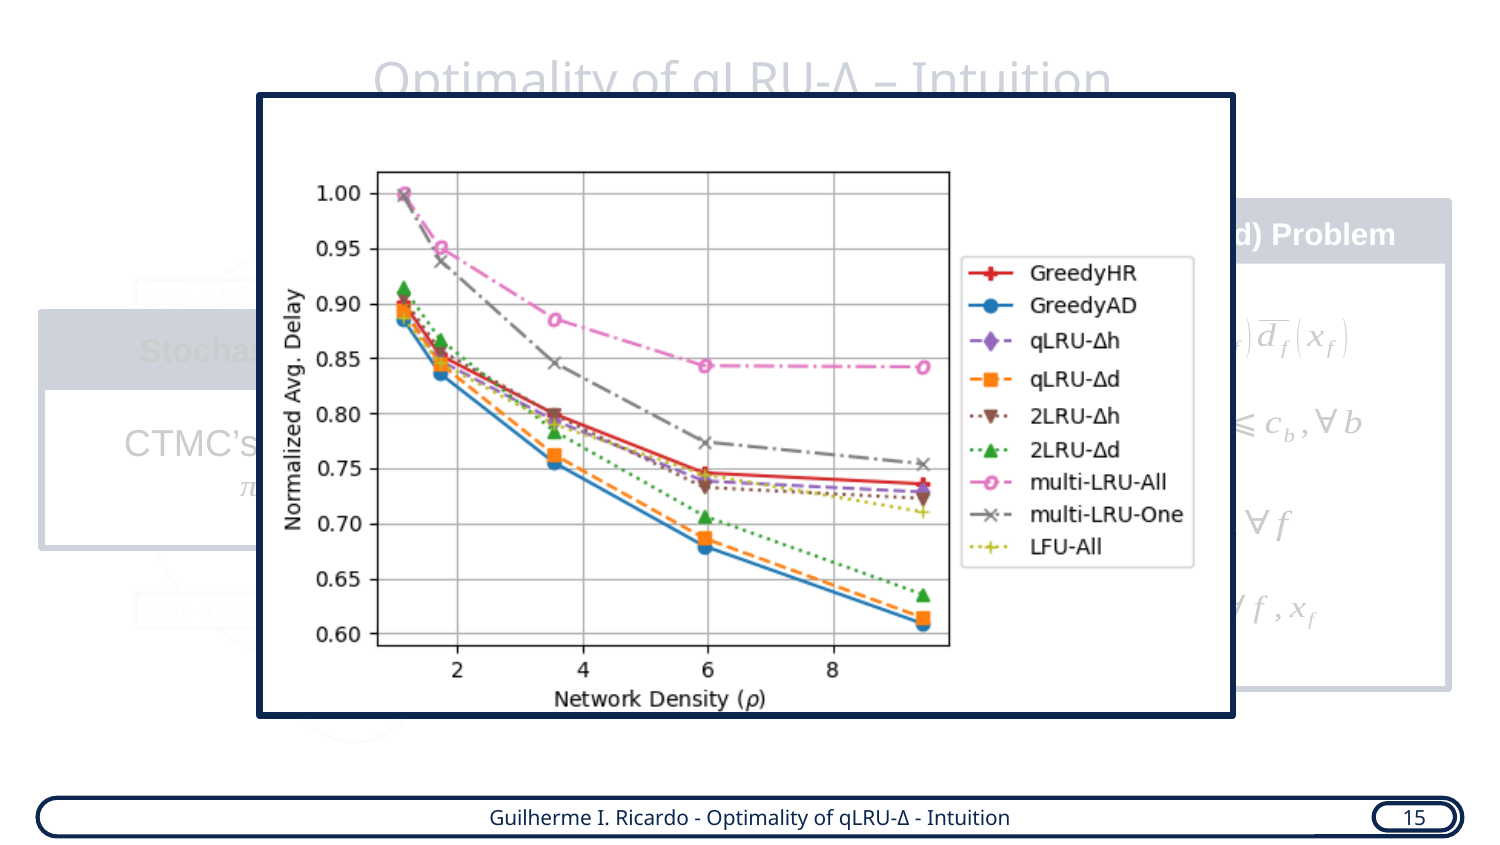

# Optimality of qLRU-Δ – Intuition
Stochastically Stable States
CTMC’s stationary distribution:
File Allocation (Relaxed) Problem
KKT Conditions
Guilherme I. Ricardo - Optimality of qLRU-Δ - Intuition
15